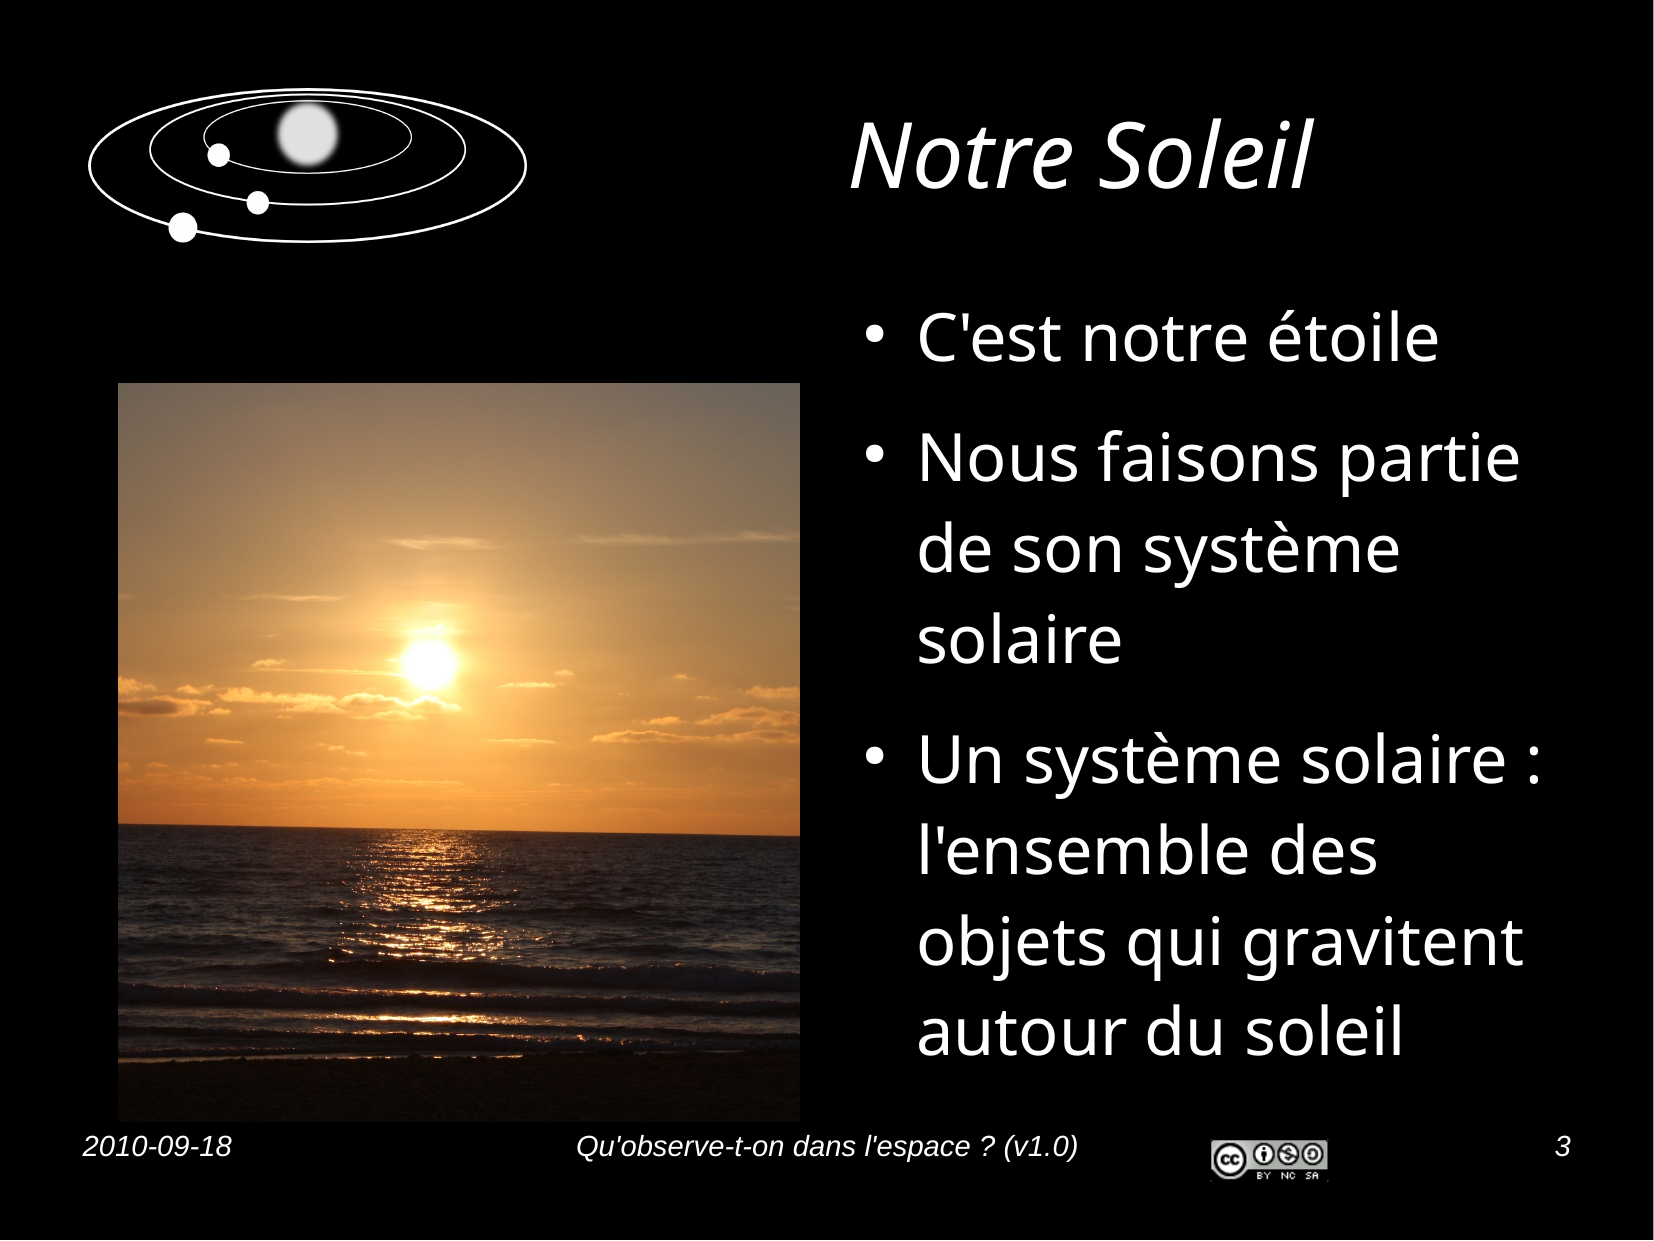

# Notre Soleil
C'est notre étoile
Nous faisons partie de son système solaire
Un système solaire : l'ensemble des objets qui gravitent autour du soleil
2010-09-18
Qu'observe-t-on dans l'espace ? (v1.0)
3